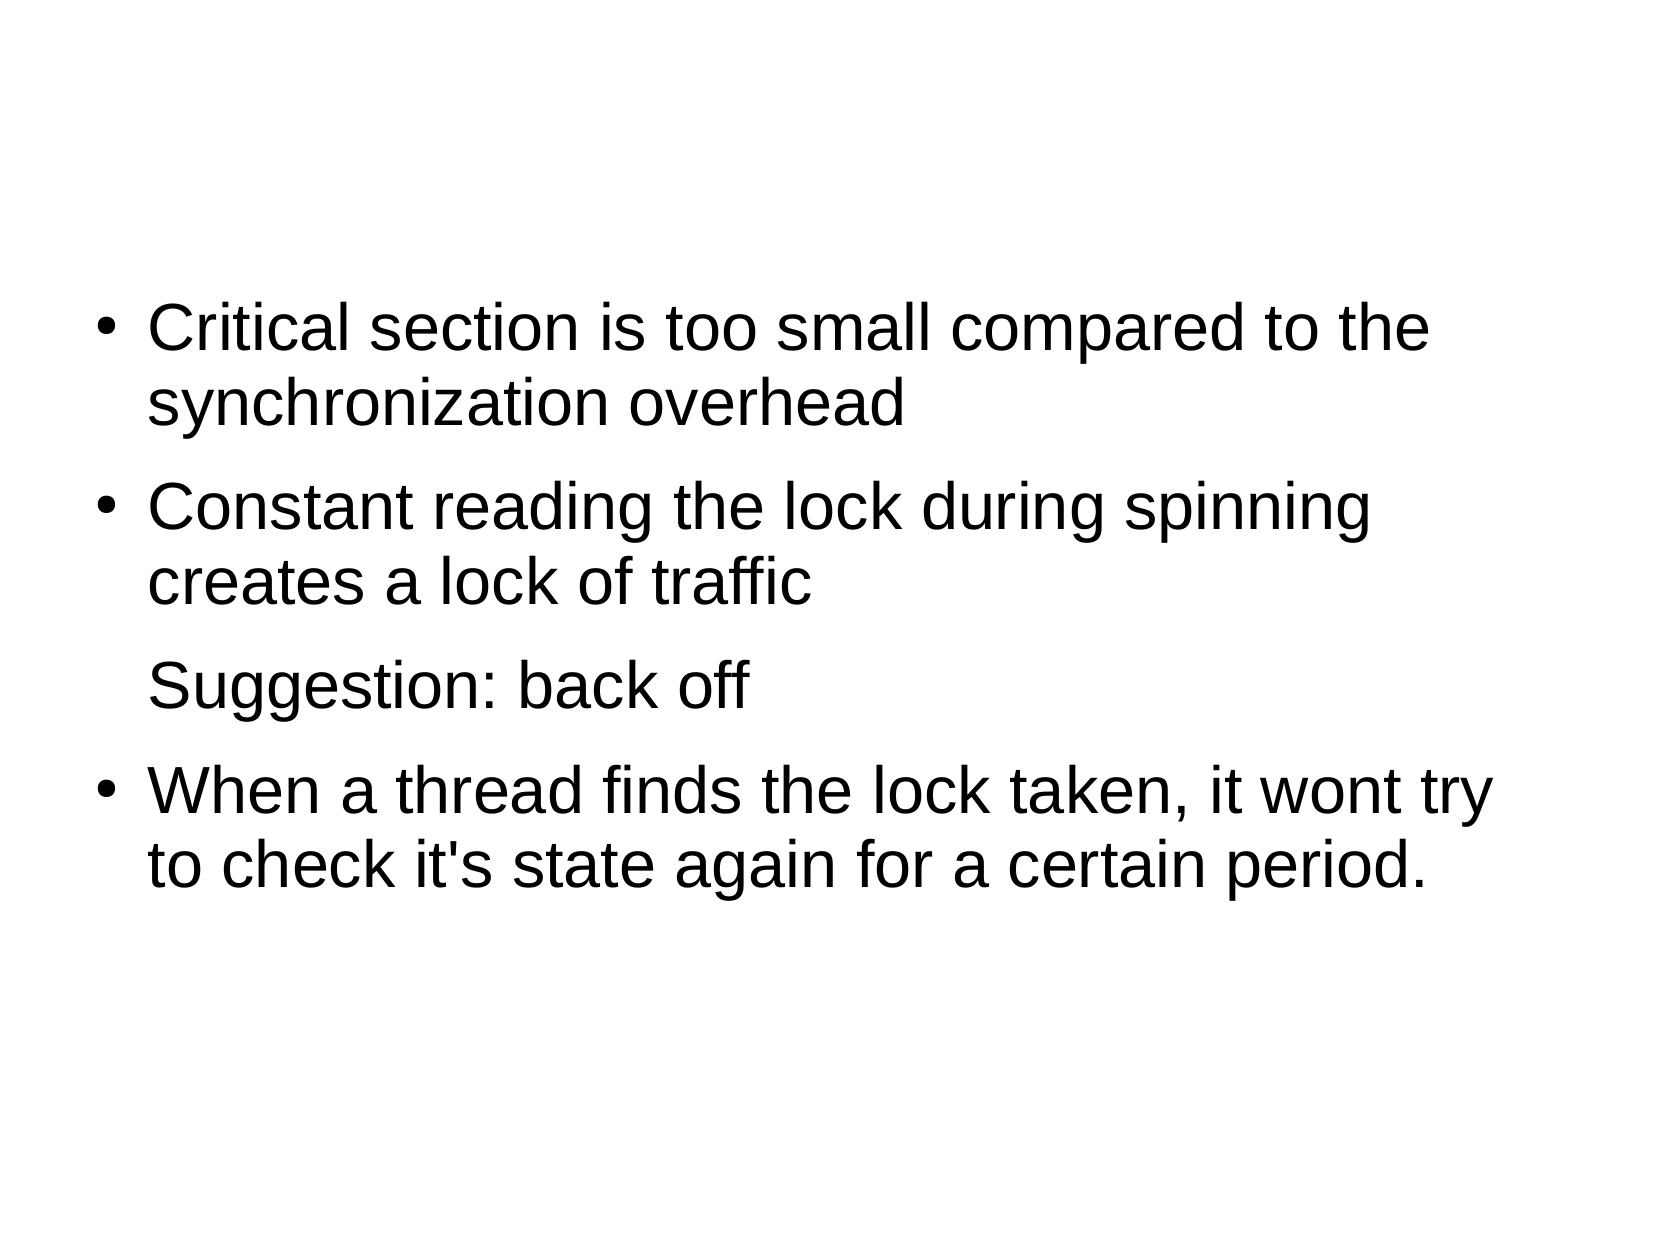

#
Critical section is too small compared to the synchronization overhead
Constant reading the lock during spinning creates a lock of traffic
Suggestion: back off
When a thread finds the lock taken, it wont try to check it's state again for a certain period.